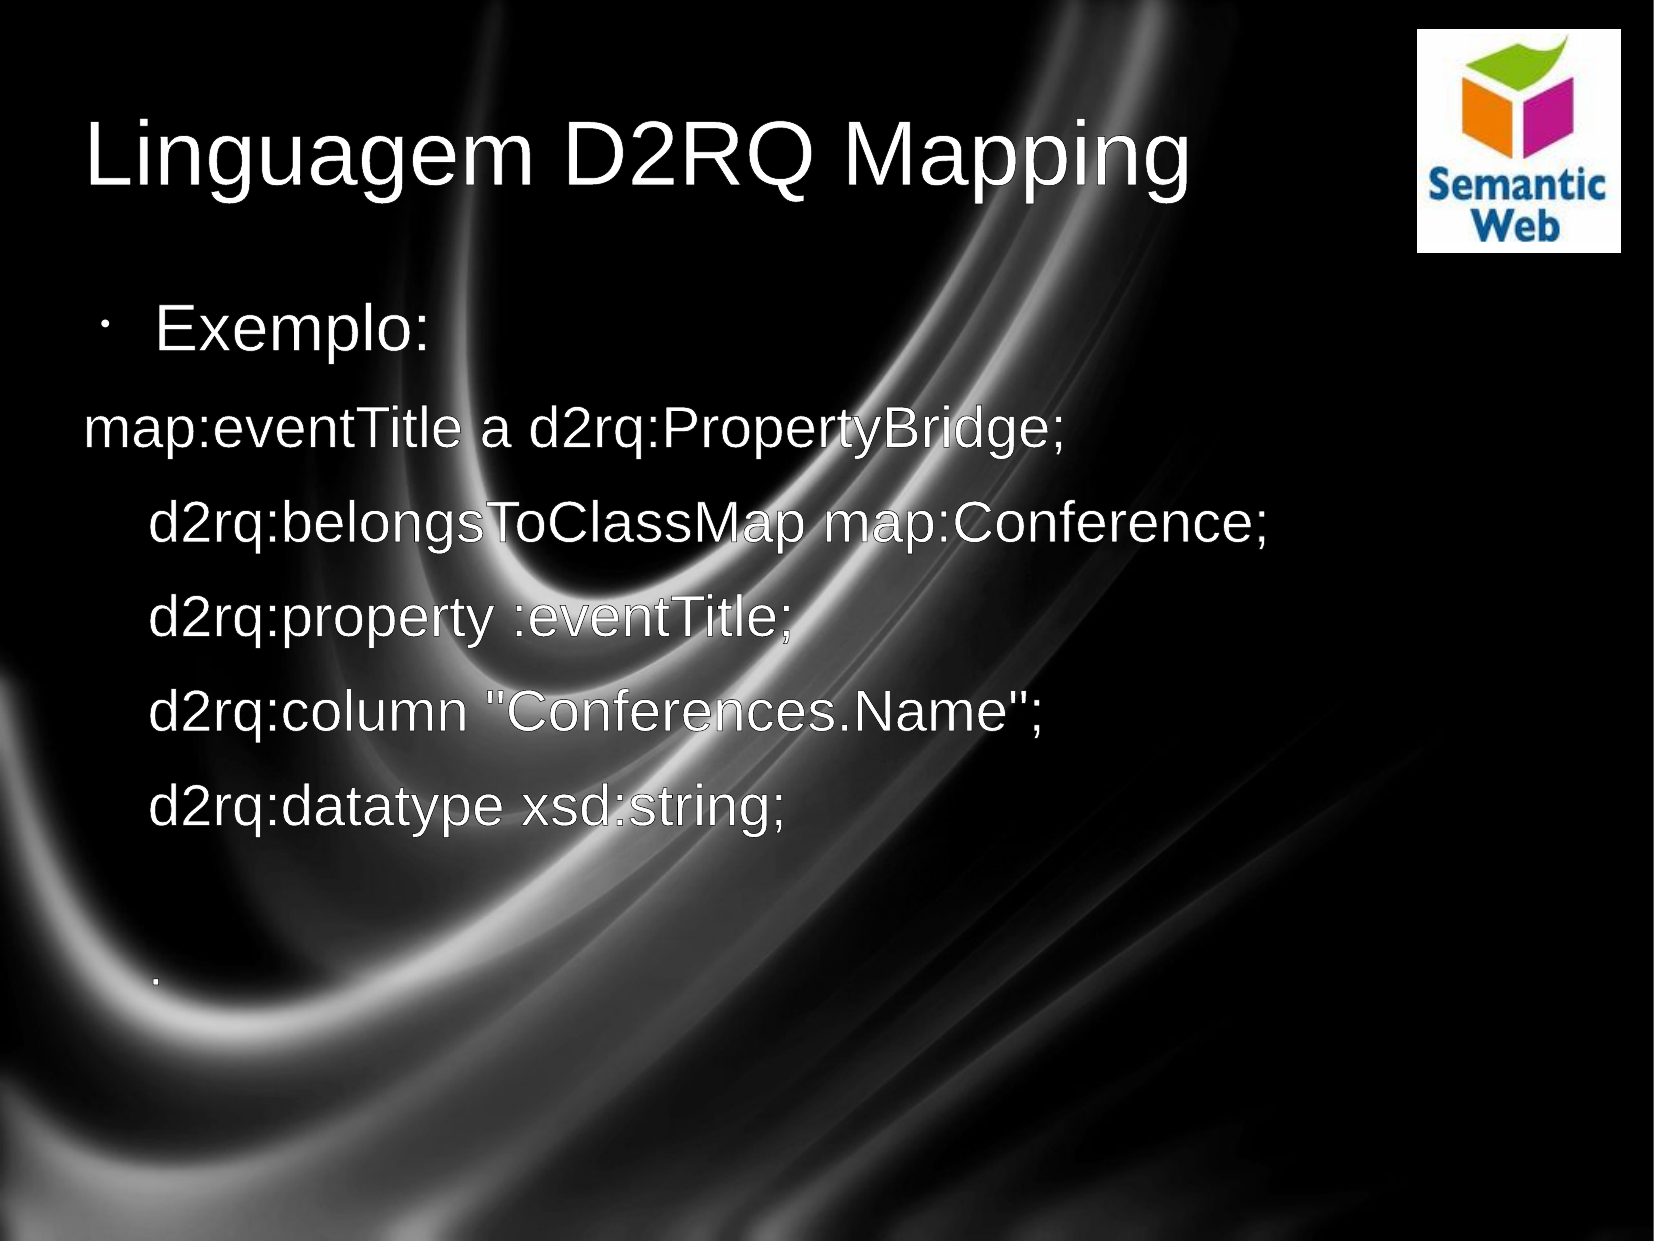

# Linguagem D2RQ Mapping
Exemplo:
map:eventTitle a d2rq:PropertyBridge;
 d2rq:belongsToClassMap map:Conference;
 d2rq:property :eventTitle;
 d2rq:column "Conferences.Name";
 d2rq:datatype xsd:string;
 .